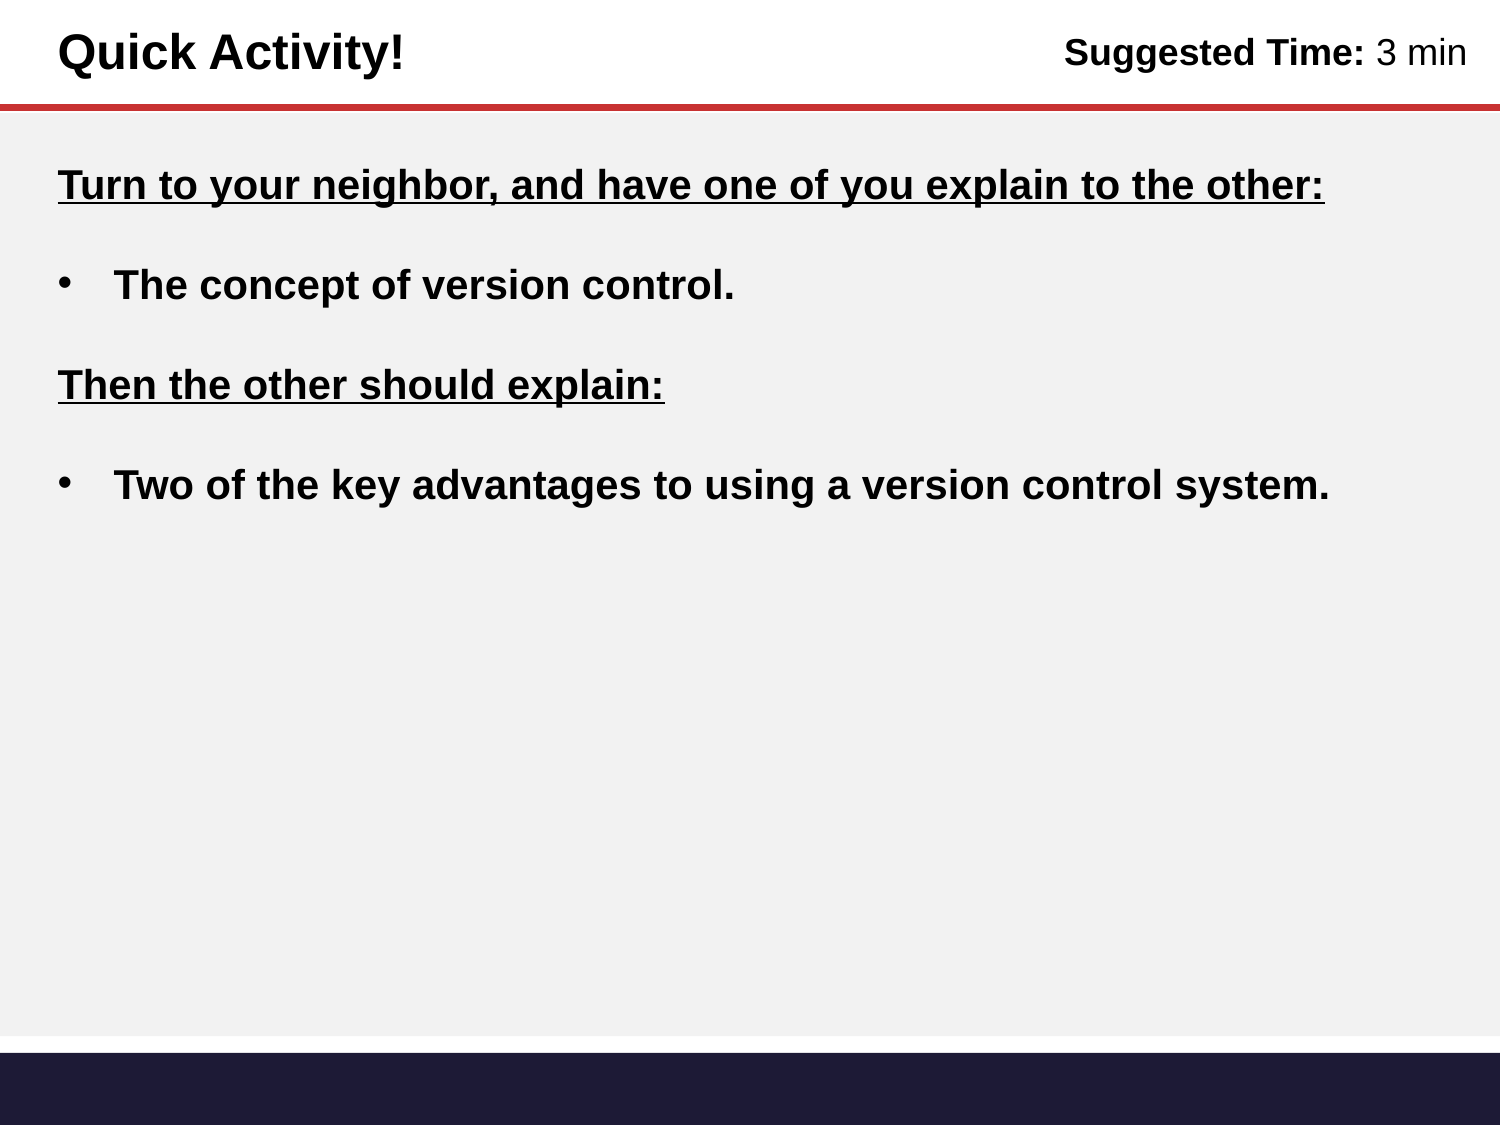

# Quick Activity!
Suggested Time: 3 min
Turn to your neighbor, and have one of you explain to the other:
The concept of version control.
Then the other should explain:
Two of the key advantages to using a version control system.